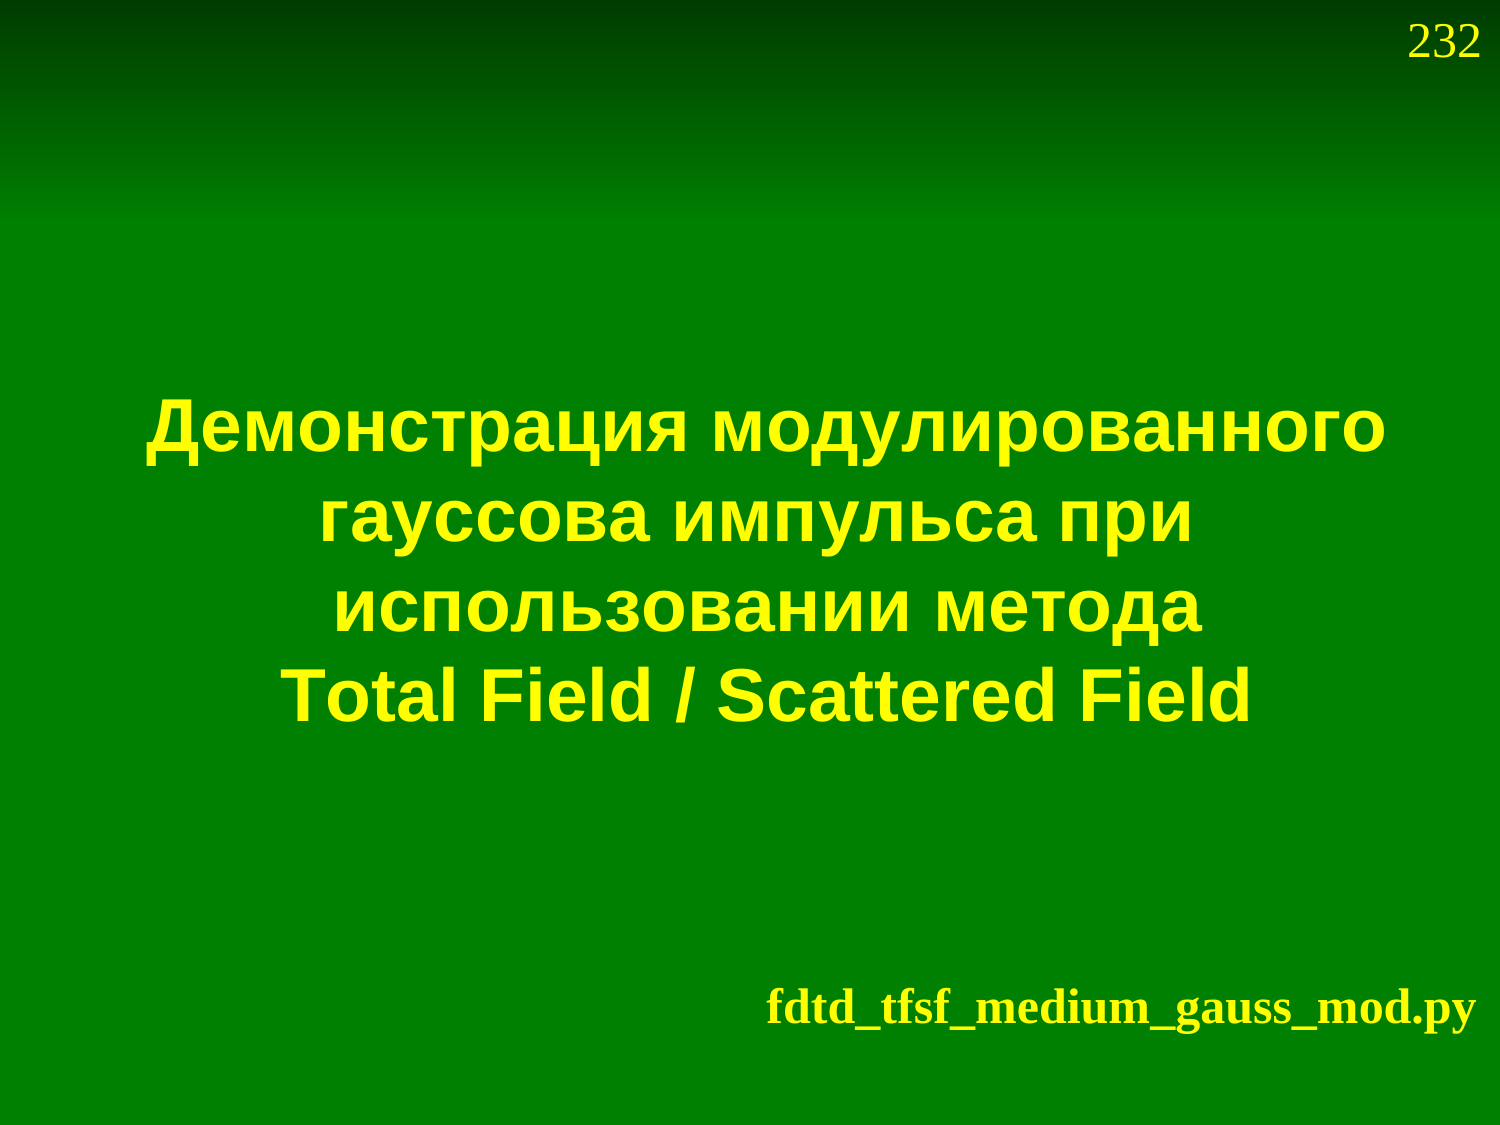

# Демонстрация модулированного гауссова импульса при использовании метода Total Field / Scattered Field
fdtd_tfsf_medium_gauss_mod.py